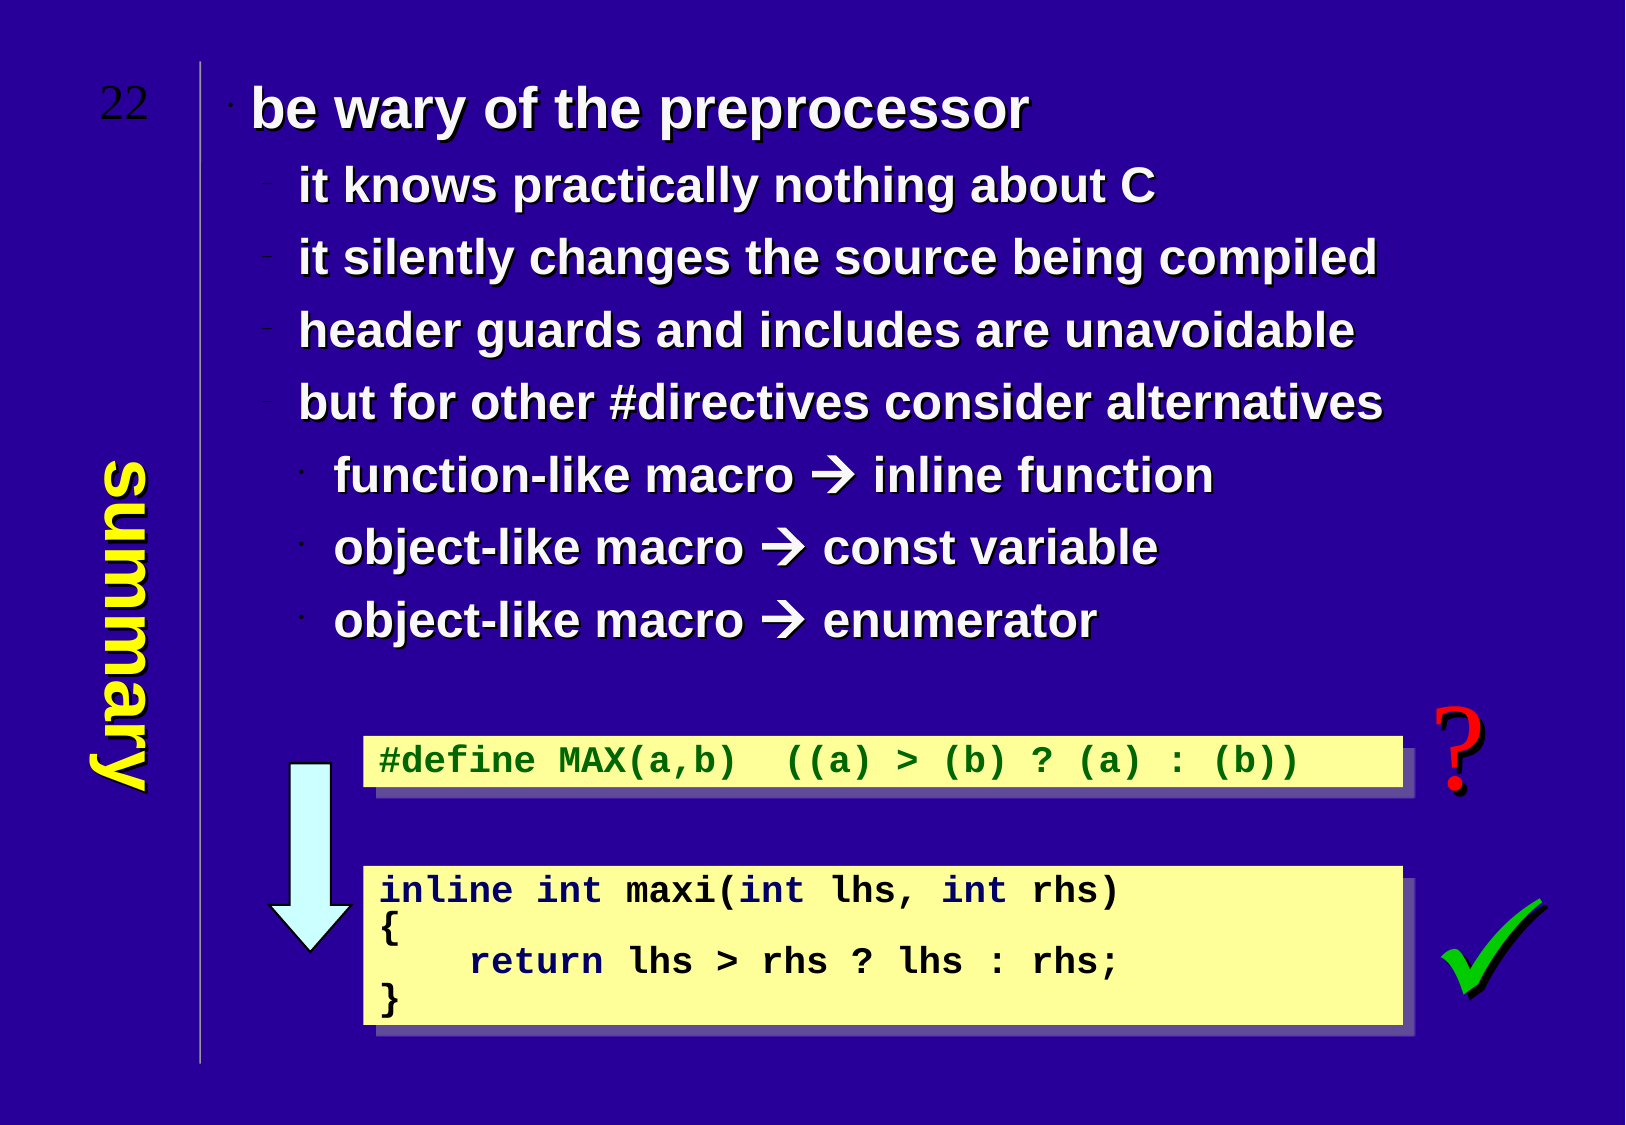

22
 be wary of the preprocessor
it knows practically nothing about C
it silently changes the source being compiled
header guards and includes are unavoidable
but for other #directives consider alternatives
function-like macro  inline function
object-like macro  const variable
object-like macro  enumerator
# summary
?
#define MAX(a,b) ((a) > (b) ? (a) : (b))

inline int maxi(int lhs, int rhs)
{
 return lhs > rhs ? lhs : rhs;
}